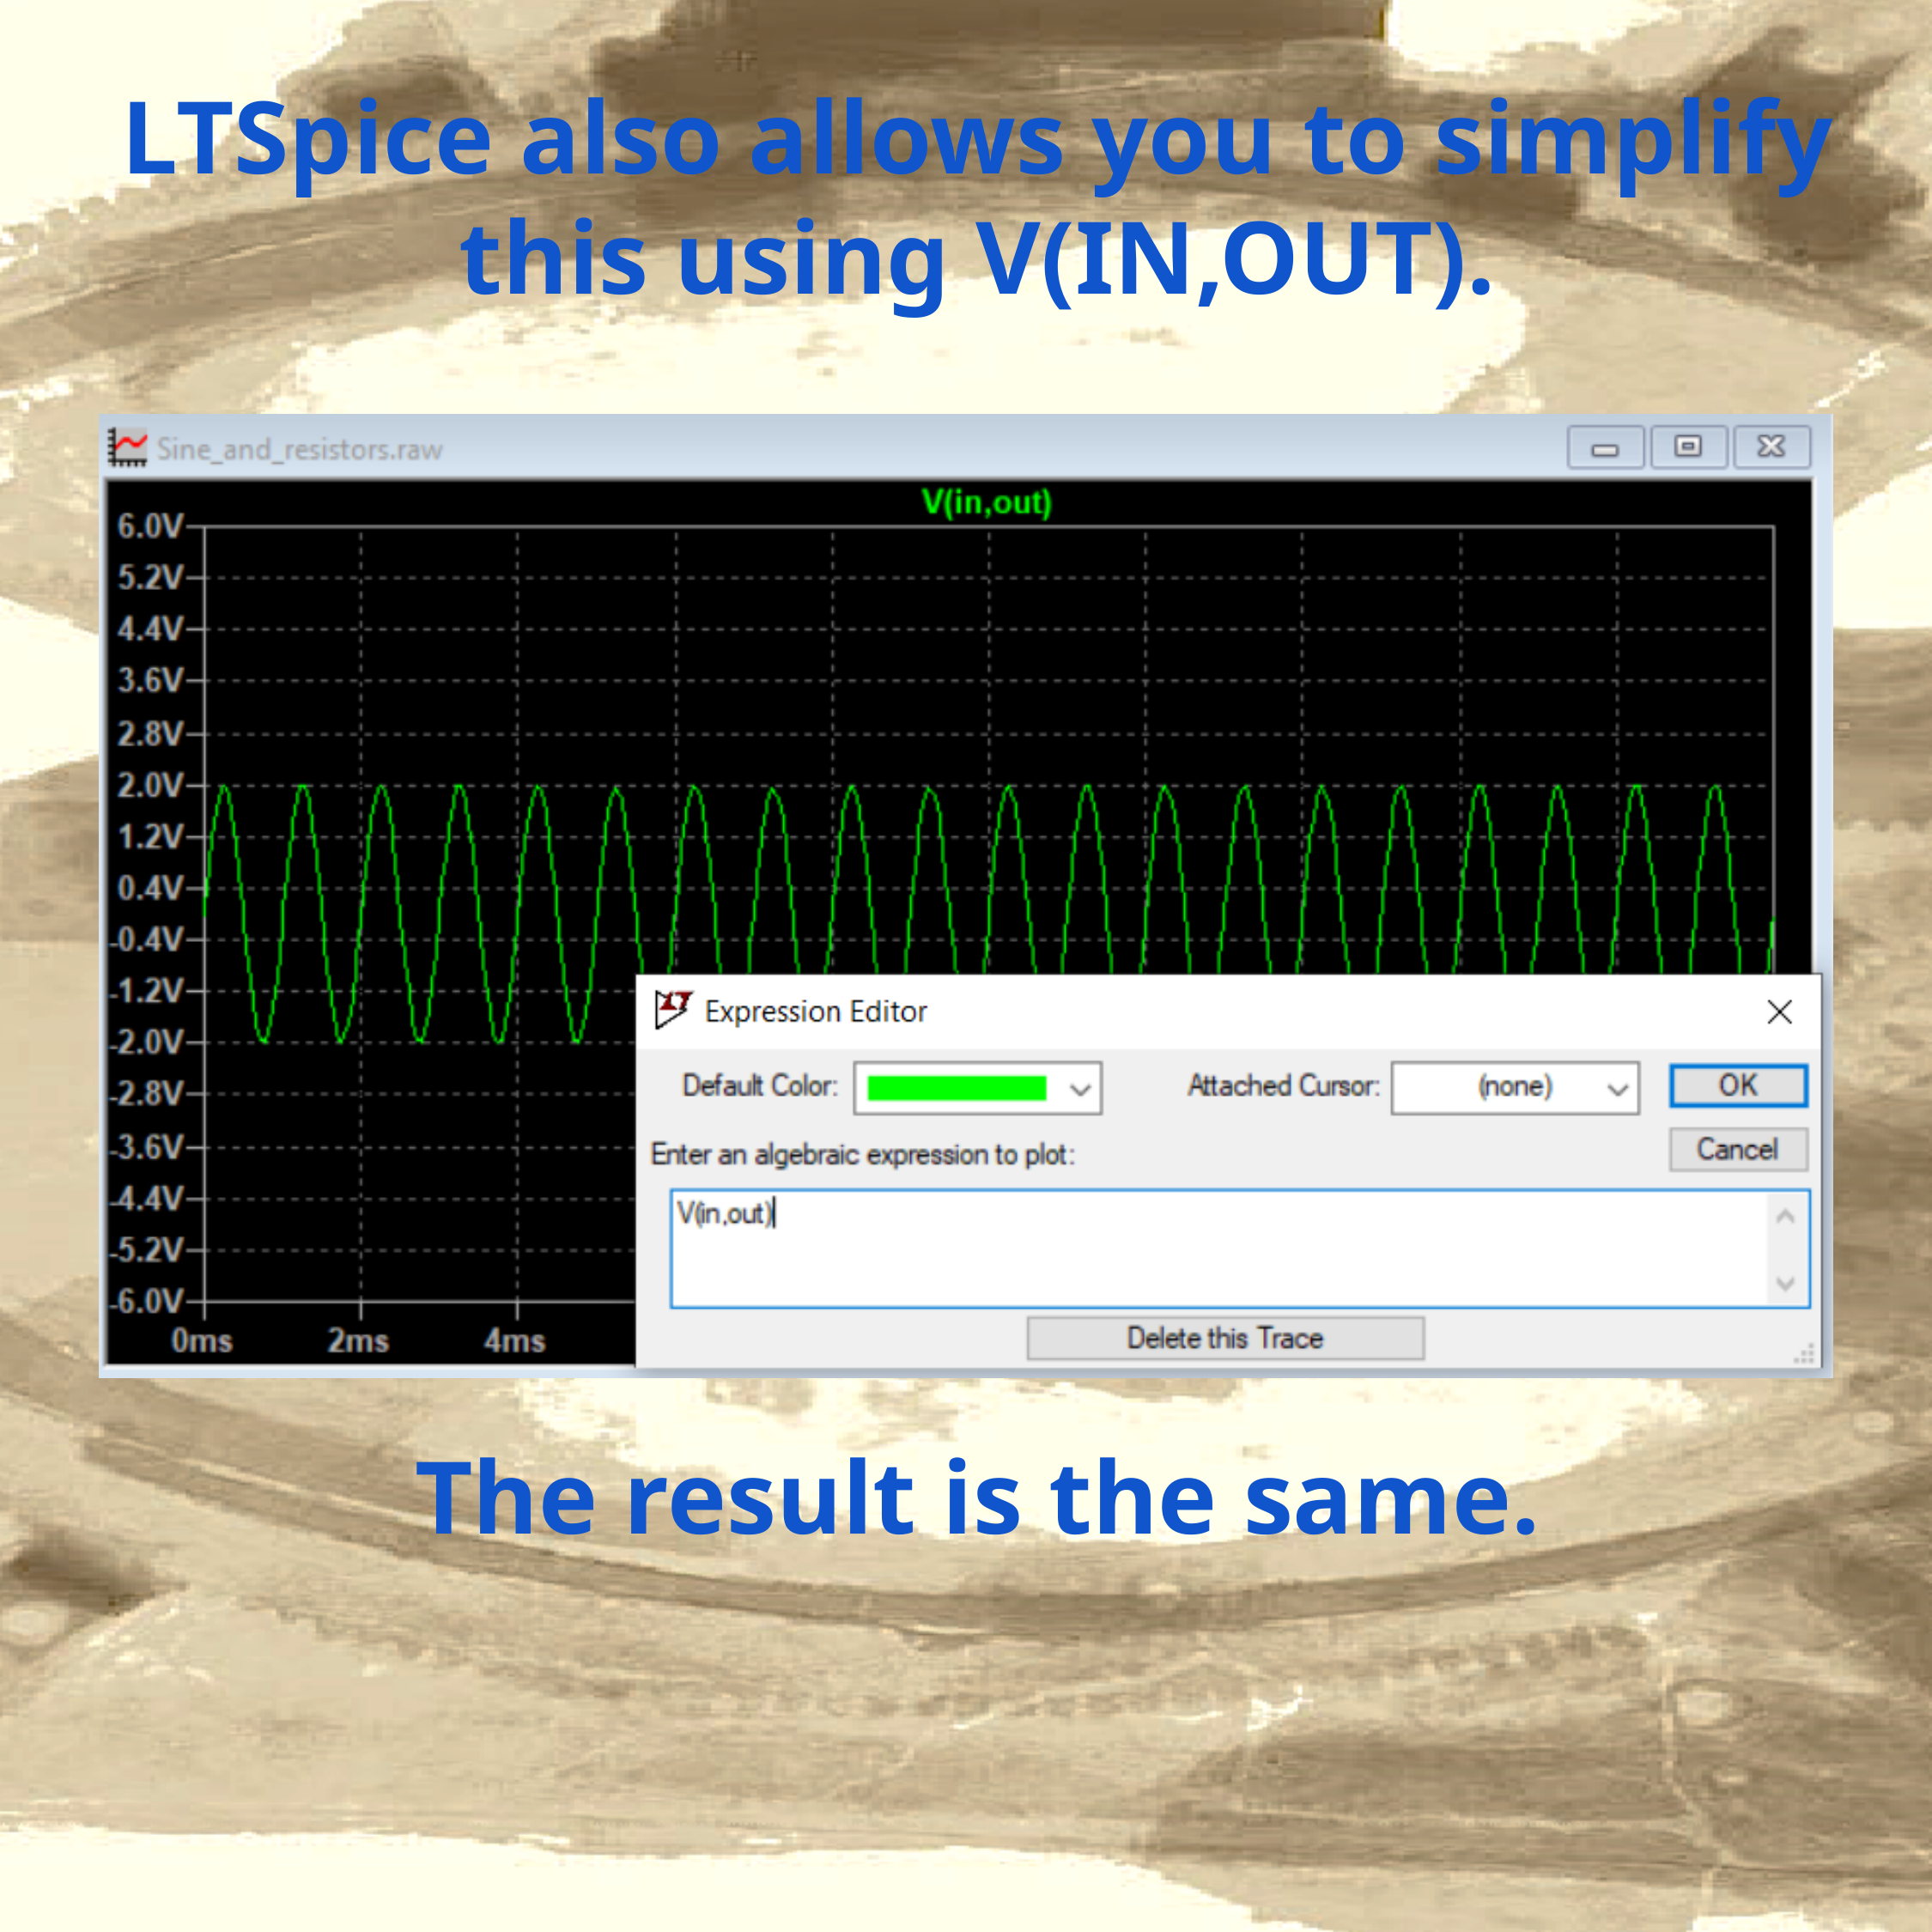

LTSpice also allows you to simplify this using V(IN,OUT).
The result is the same.